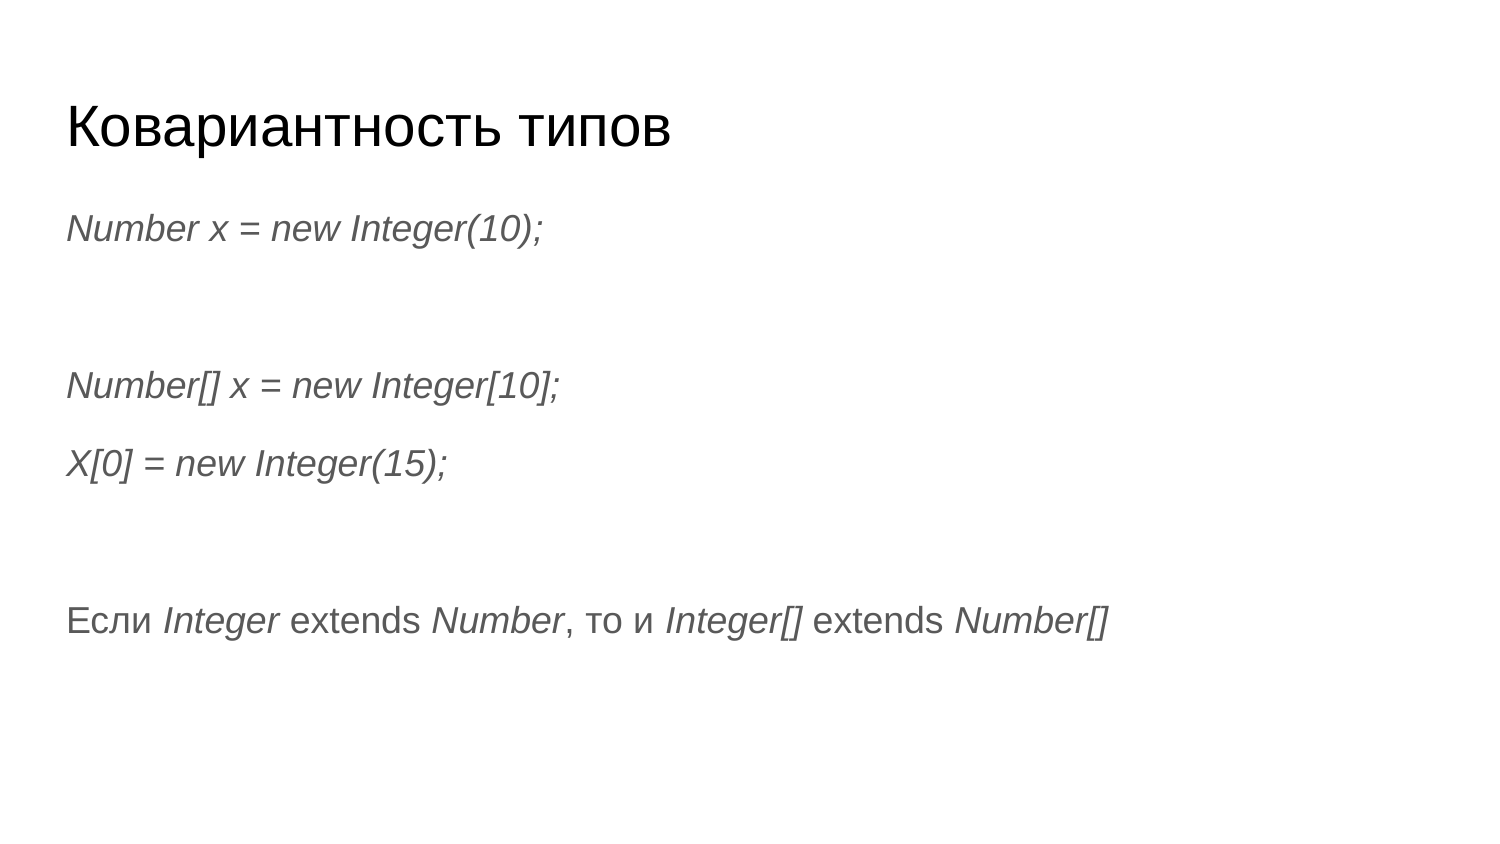

# Ковариантность типов
Number x = new Integer(10);
Number[] x = new Integer[10];
X[0] = new Integer(15);
Если Integer extends Number, то и Integer[] extends Number[]